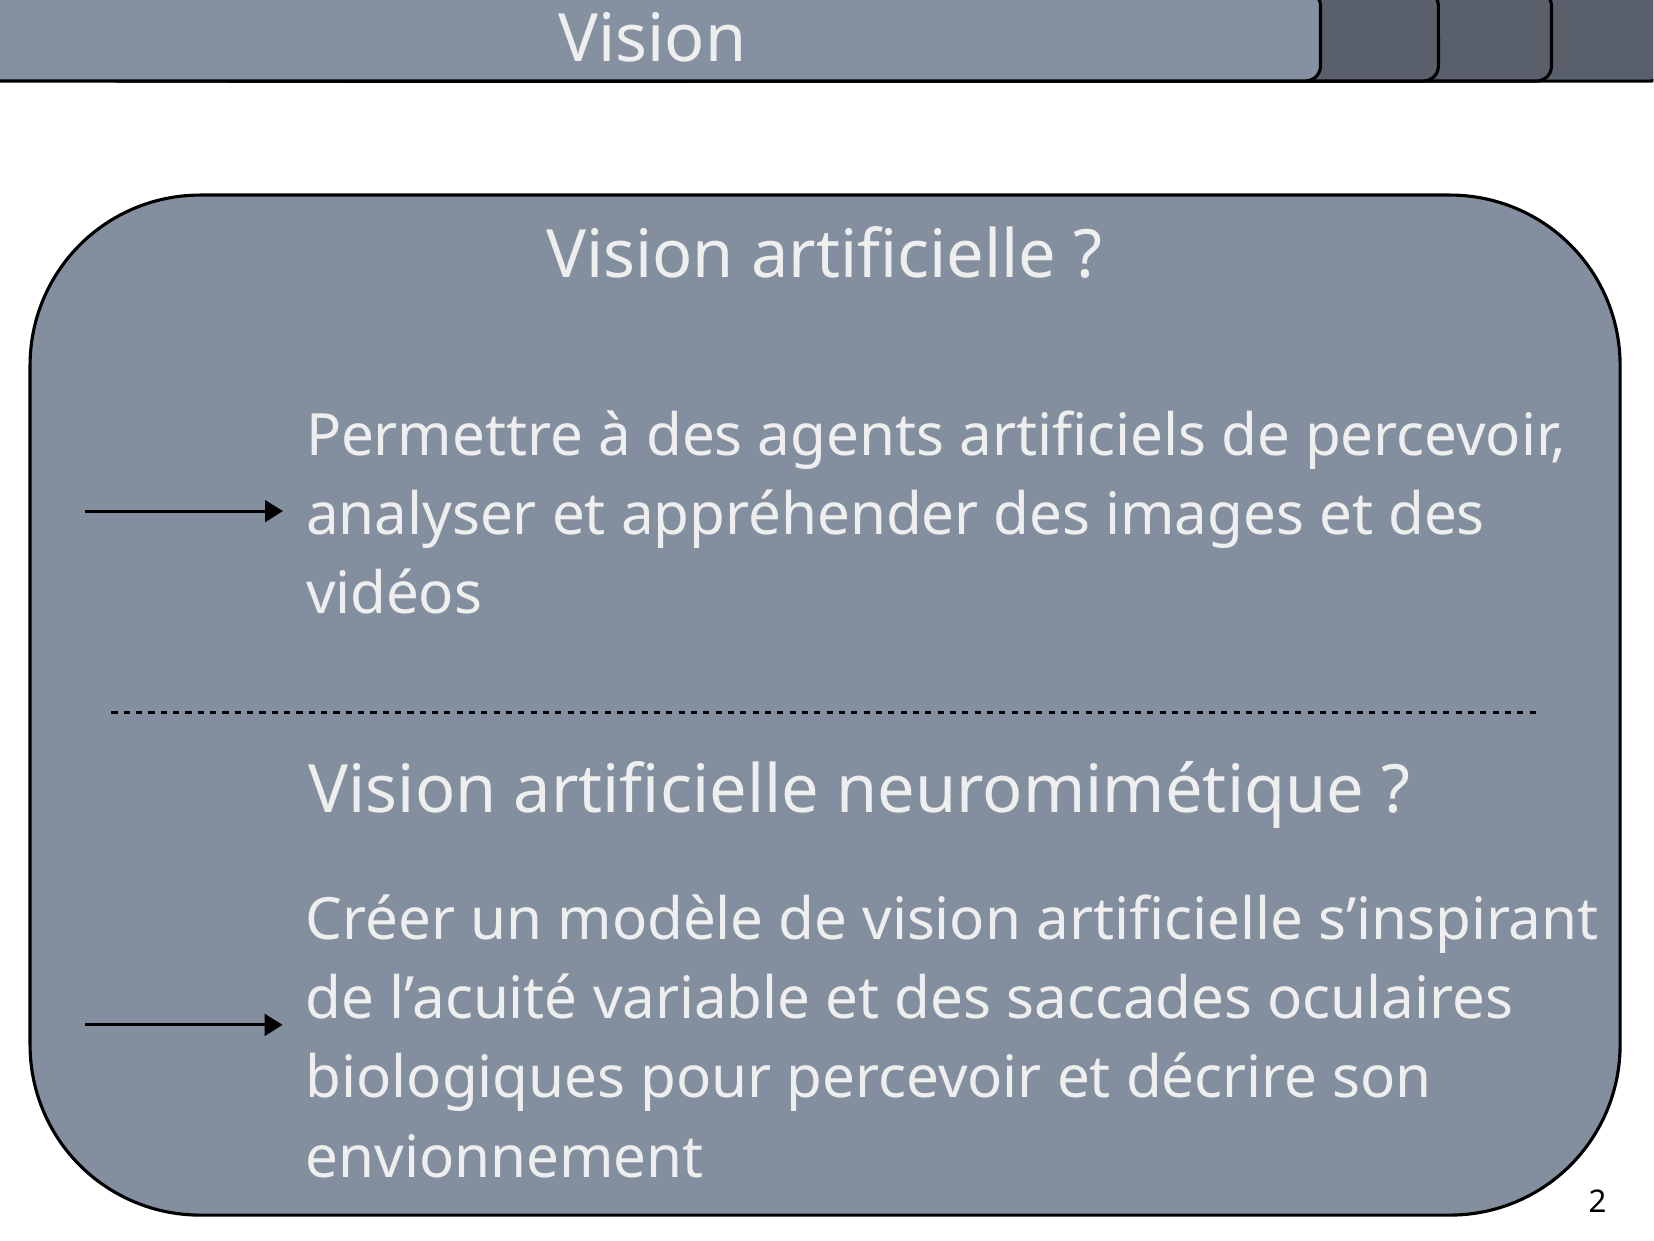

Vision
Implémentation
Comportement du modèle
Perspectives
Vision artificielle ?
Permettre à des agents artificiels de percevoir, analyser et appréhender des images et des vidéos
Vision artificielle neuromimétique ?
Créer un modèle de vision artificielle s’inspirant de l’acuité variable et des saccades oculaires biologiques pour percevoir et décrire son envionnement
2